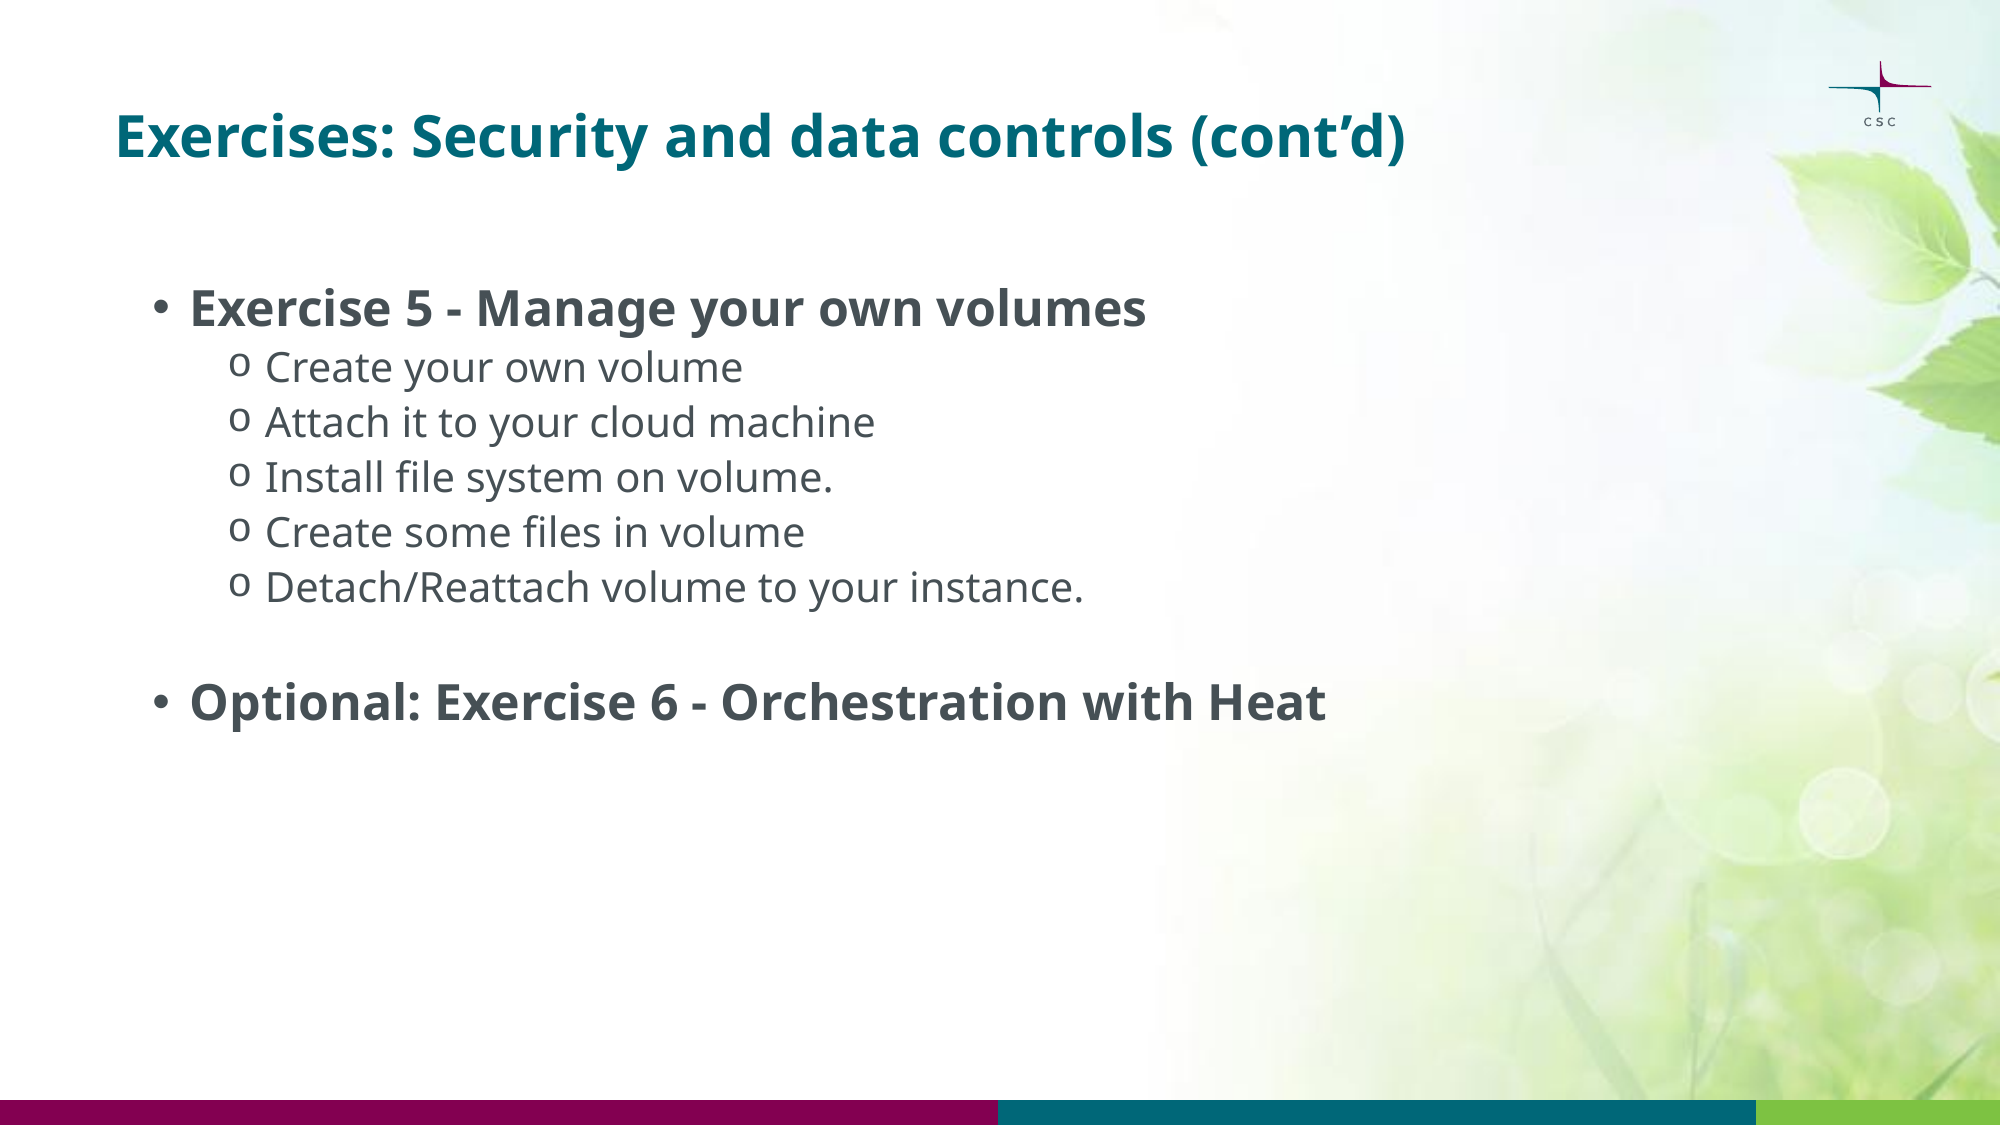

# Exercises: Security and data controls (cont’d)
Exercise 5 - Manage your own volumes
Create your own volume
Attach it to your cloud machine
Install file system on volume.
Create some files in volume
Detach/Reattach volume to your instance.
Optional: Exercise 6 - Orchestration with Heat